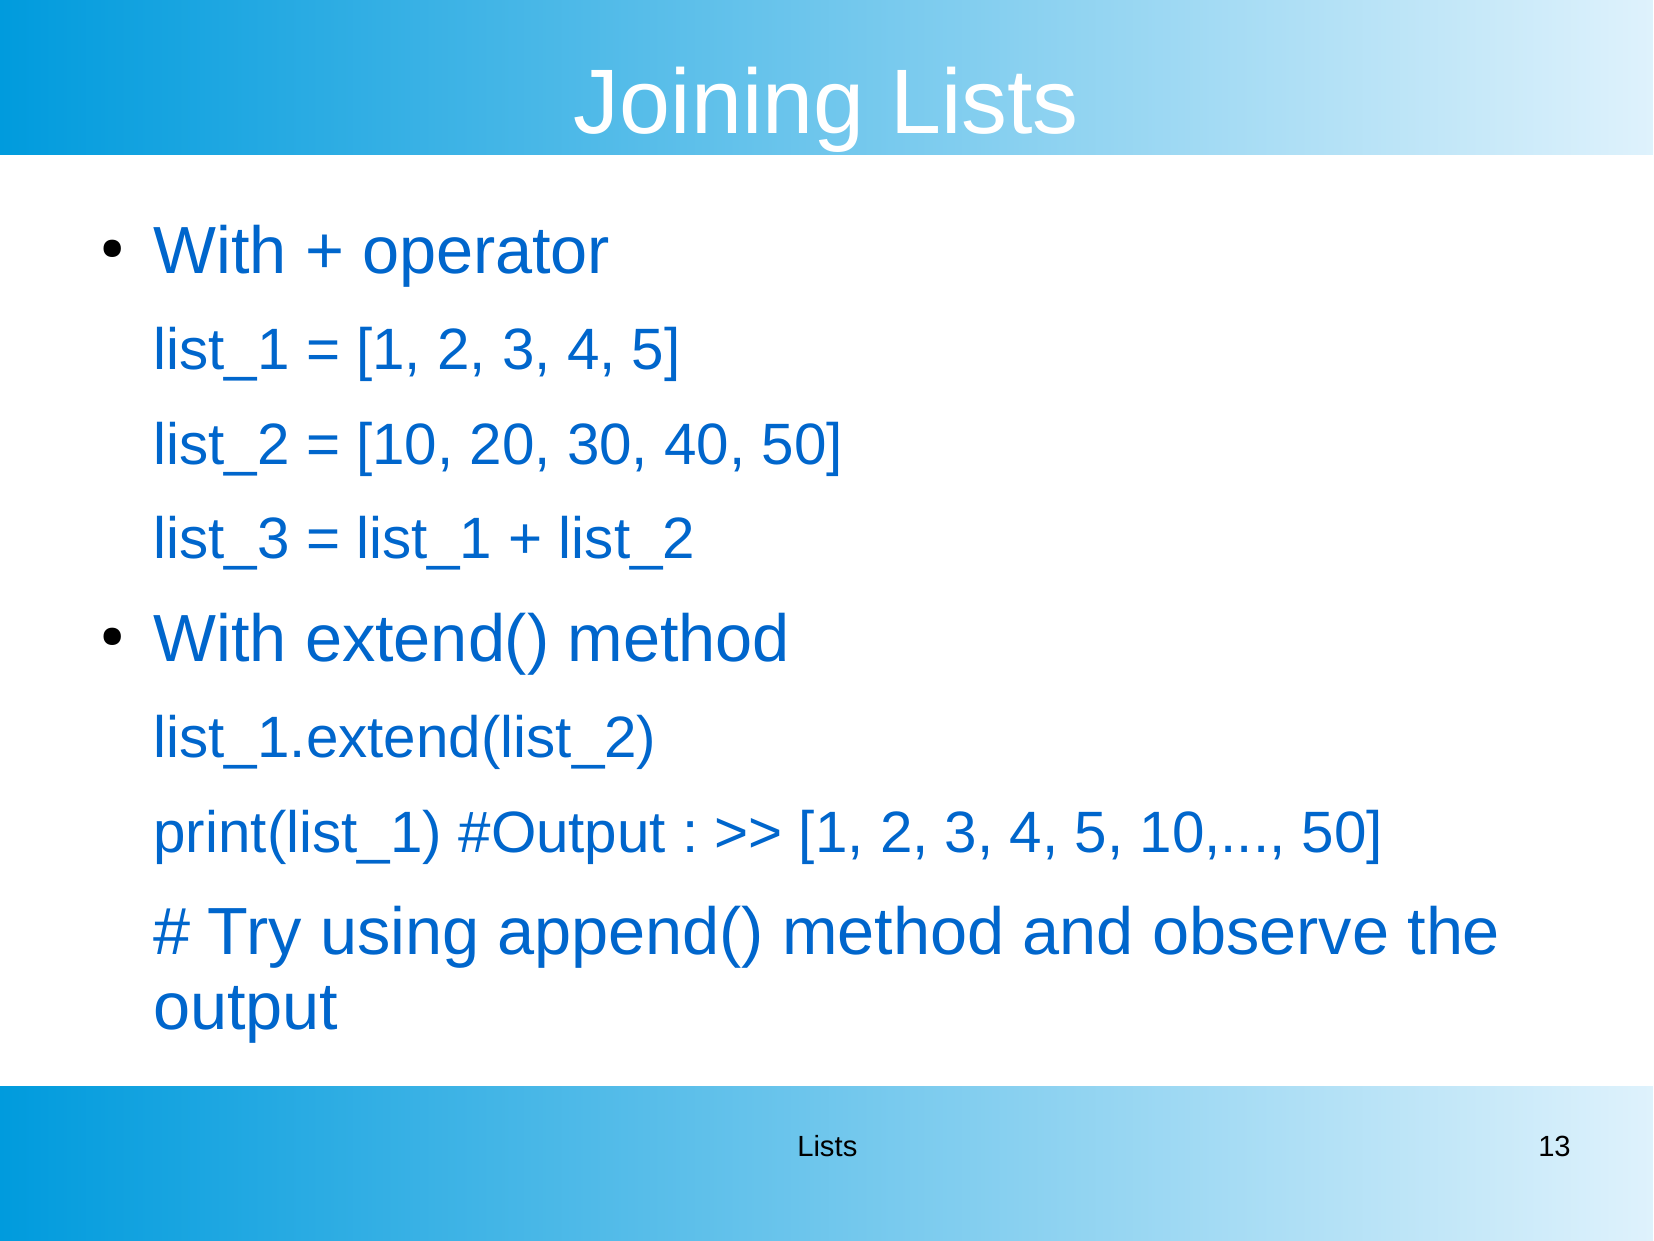

# Joining Lists
With + operator
list_1 = [1, 2, 3, 4, 5]
list_2 = [10, 20, 30, 40, 50]
list_3 = list_1 + list_2
With extend() method
list_1.extend(list_2)
print(list_1) #Output : >> [1, 2, 3, 4, 5, 10,..., 50]
# Try using append() method and observe the output
Lists
13